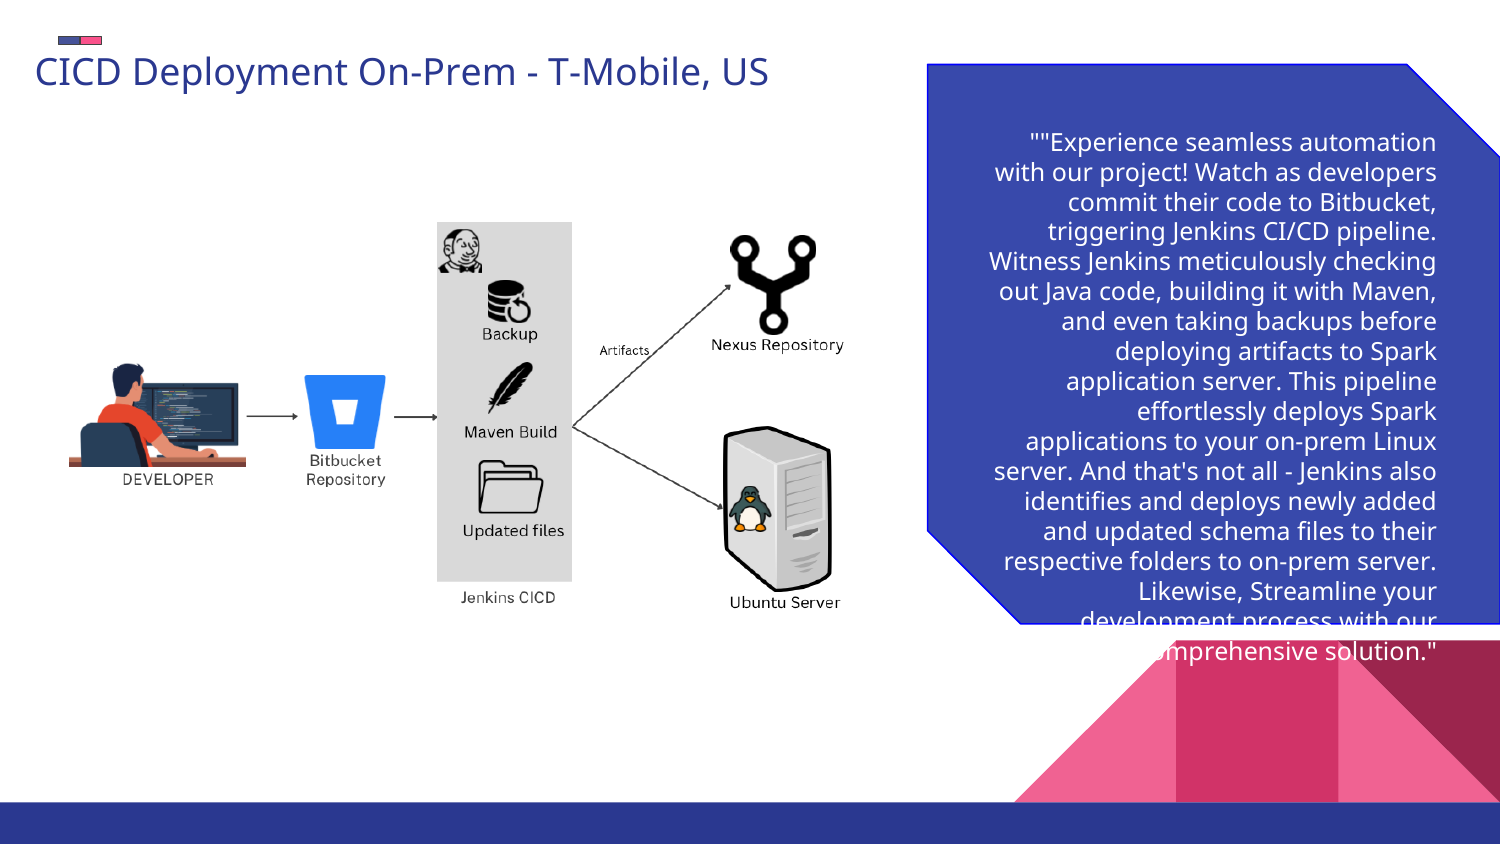

CICD Deployment On-Prem - T-Mobile, US
""Experience seamless automation with our project! Watch as developers commit their code to Bitbucket, triggering Jenkins CI/CD pipeline. Witness Jenkins meticulously checking out Java code, building it with Maven, and even taking backups before deploying artifacts to Spark application server. This pipeline effortlessly deploys Spark applications to your on-prem Linux server. And that's not all - Jenkins also identifies and deploys newly added and updated schema files to their respective folders to on-prem server. Likewise, Streamline your development process with our comprehensive solution."